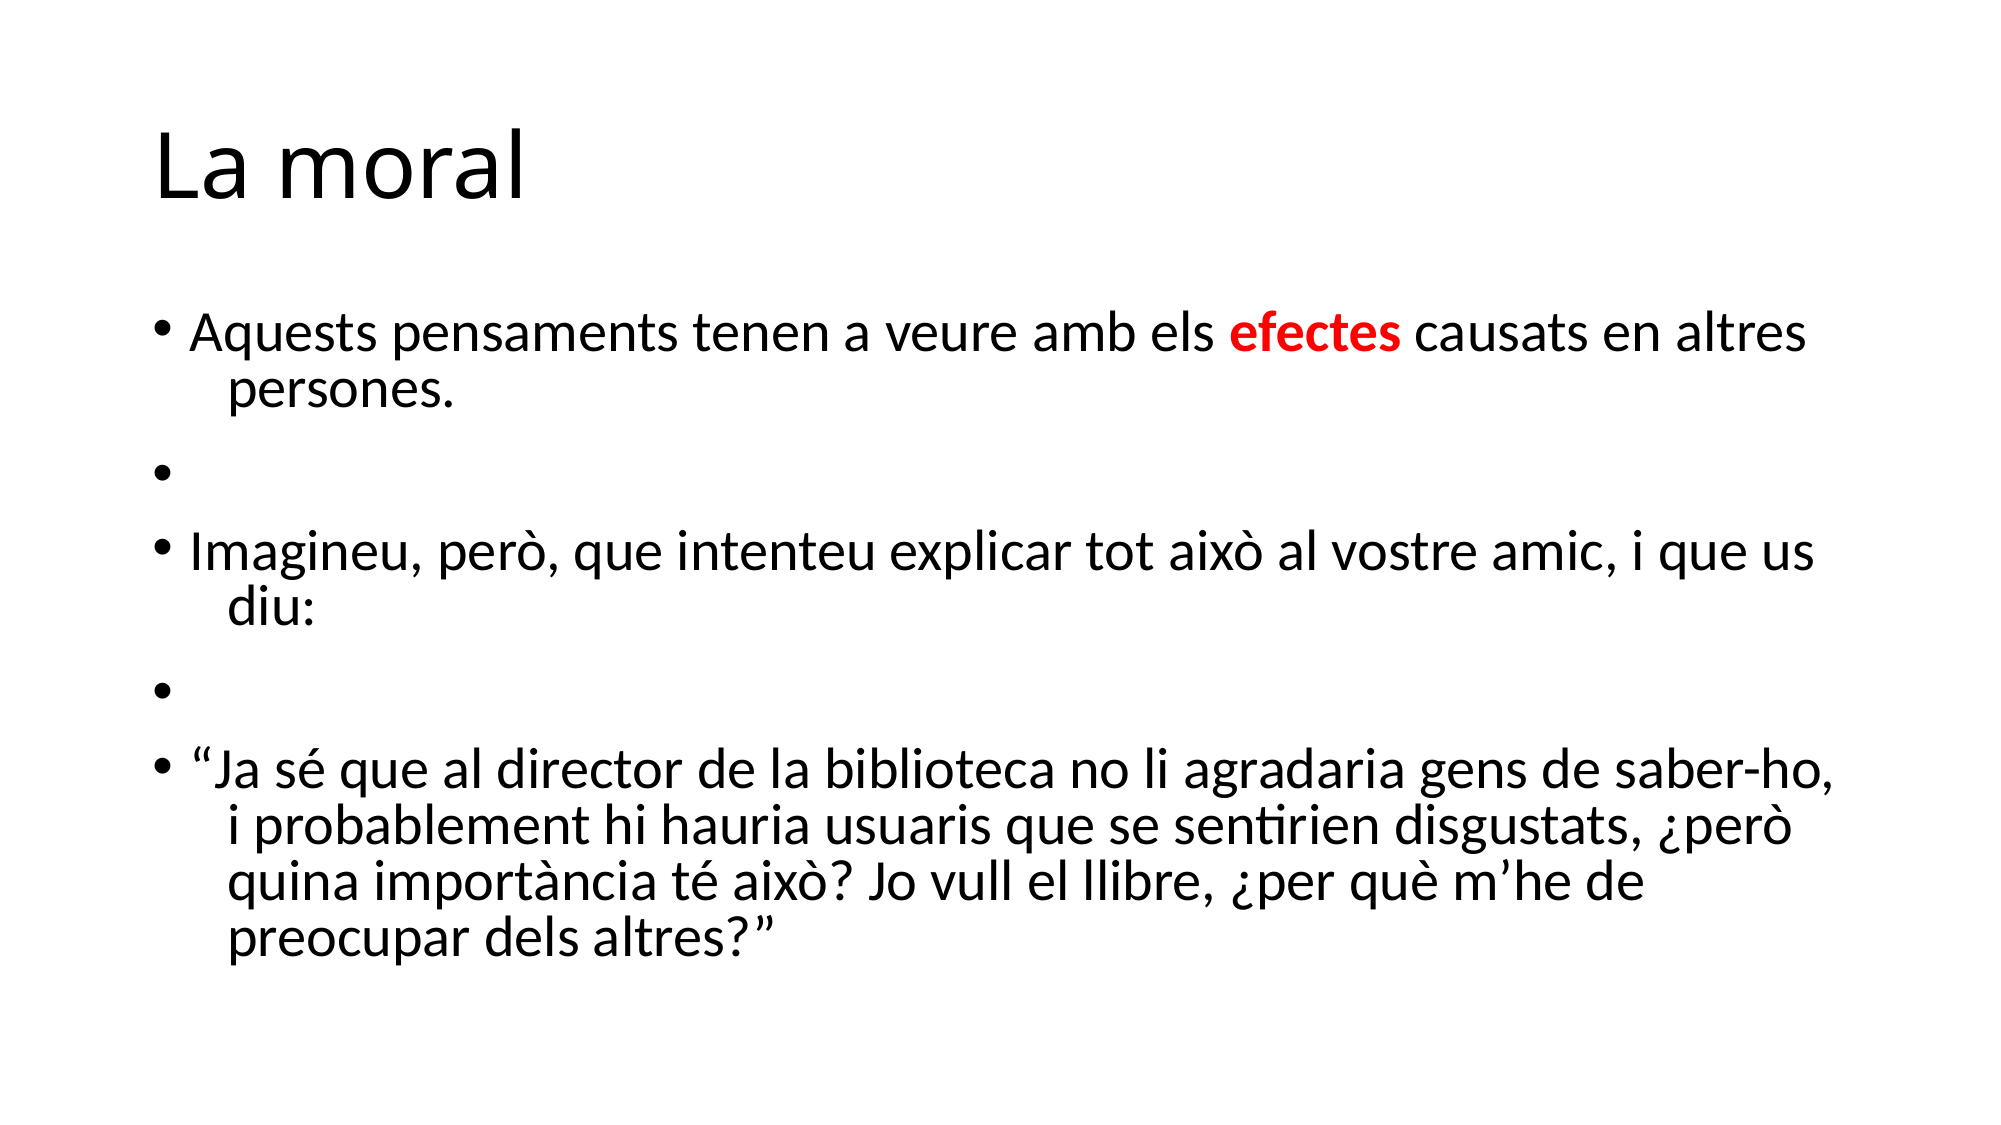

# La moral
Aquests pensaments tenen a veure amb els efectes causats en altres persones.
Imagineu, però, que intenteu explicar tot això al vostre amic, i que us diu:
“Ja sé que al director de la biblioteca no li agradaria gens de saber-ho, i probablement hi hauria usuaris que se sentirien disgustats, ¿però quina importància té això? Jo vull el llibre, ¿per què m’he de preocupar dels altres?”